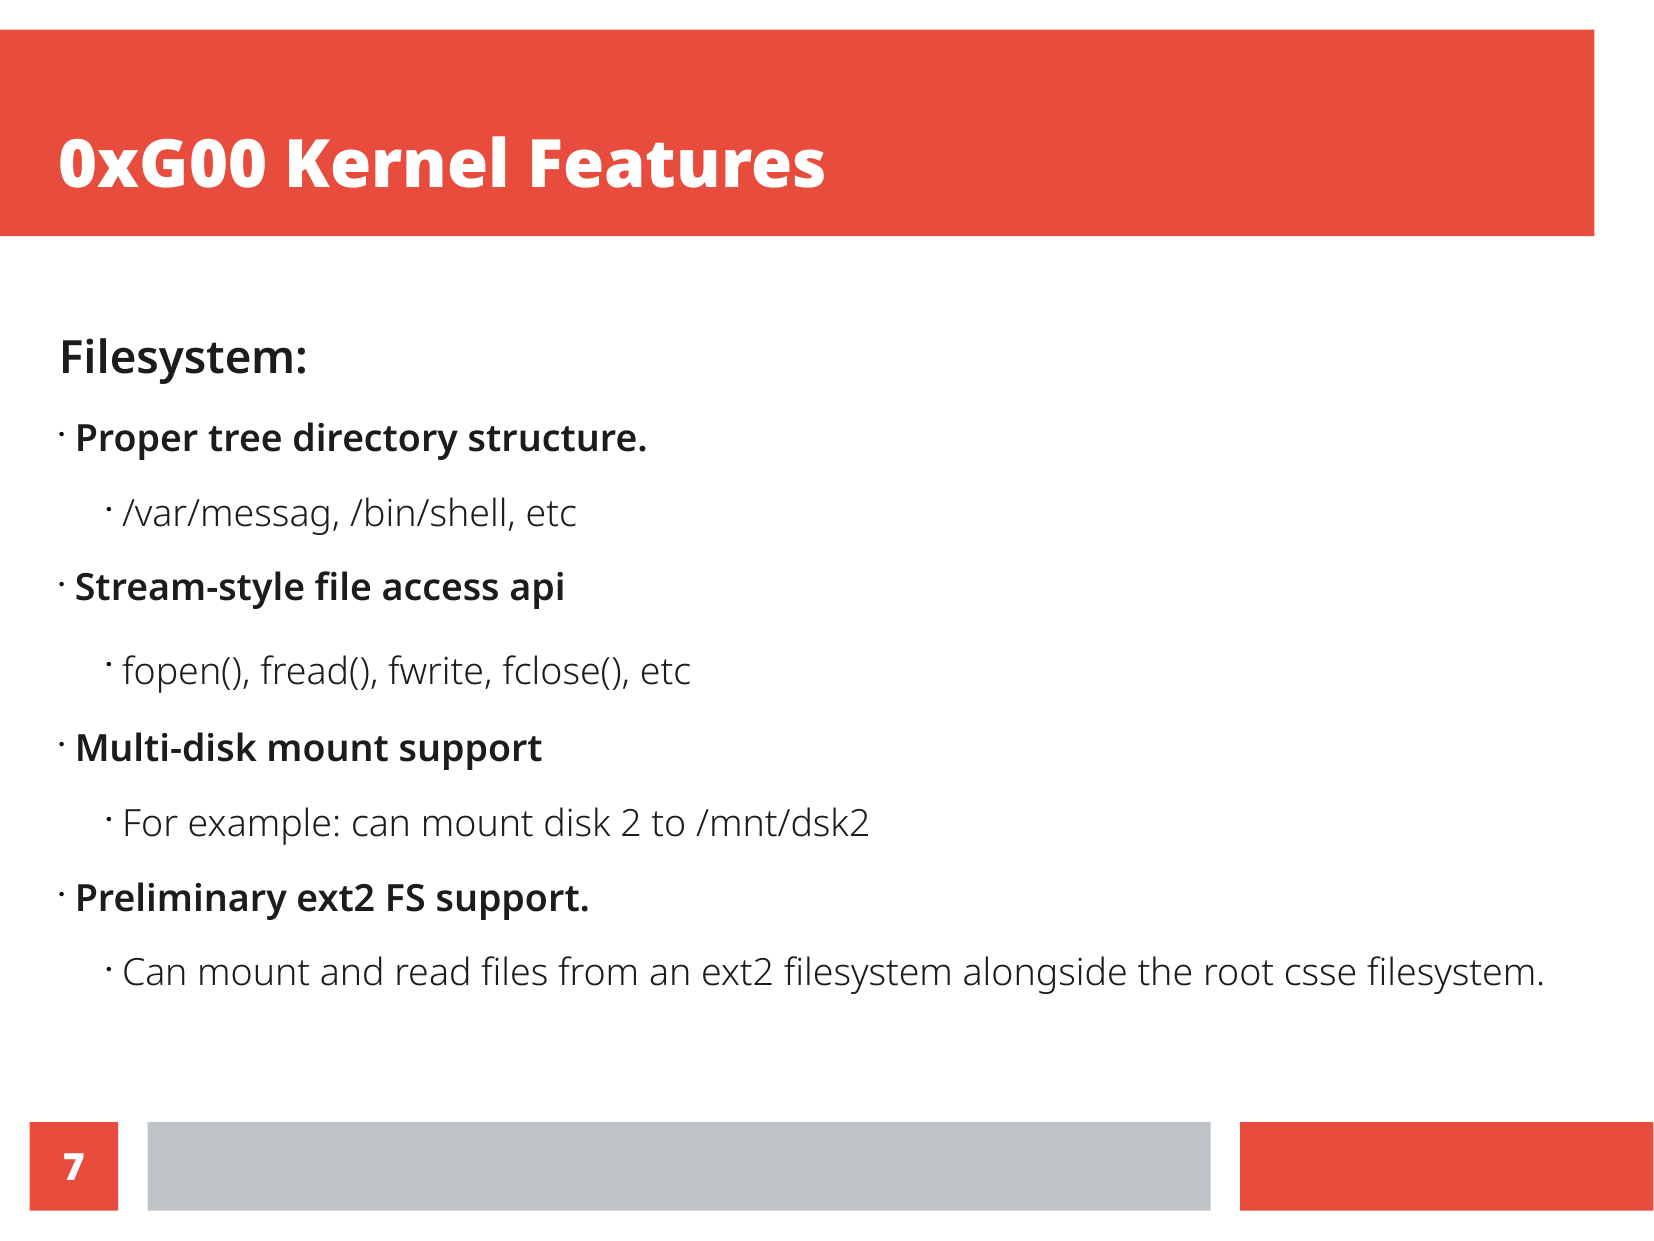

# 0xG00 Kernel Features
Filesystem:
 Proper tree directory structure.
 /var/messag, /bin/shell, etc
 Stream-style file access api
 fopen(), fread(), fwrite, fclose(), etc
 Multi-disk mount support
 For example: can mount disk 2 to /mnt/dsk2
 Preliminary ext2 FS support.
 Can mount and read files from an ext2 filesystem alongside the root csse filesystem.
7